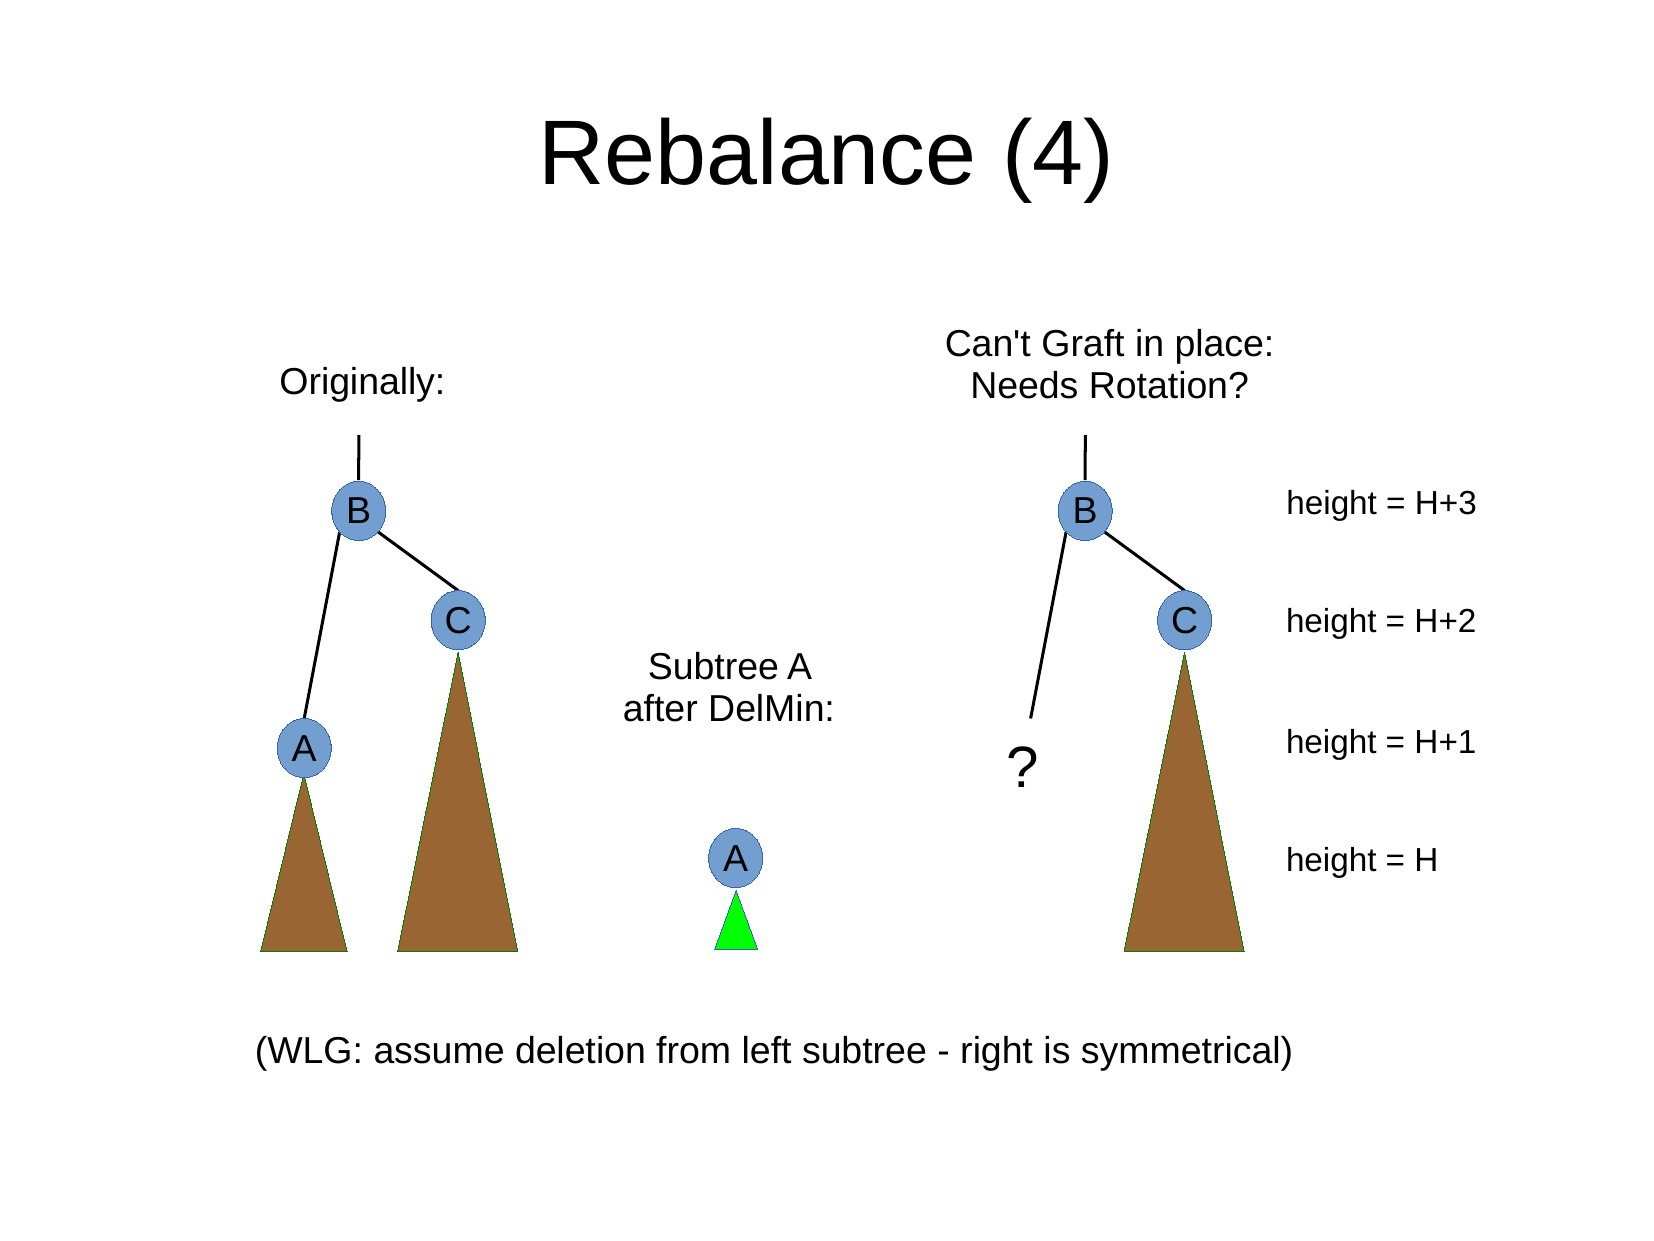

# Rebalance (4)
Can't Graft in place:
Needs Rotation?
Originally:
height = H+3
B
B
C
C
height = H+2
Subtree A after DelMin:
height = H+1
A
?
A
height = H
(WLG: assume deletion from left subtree - right is symmetrical)